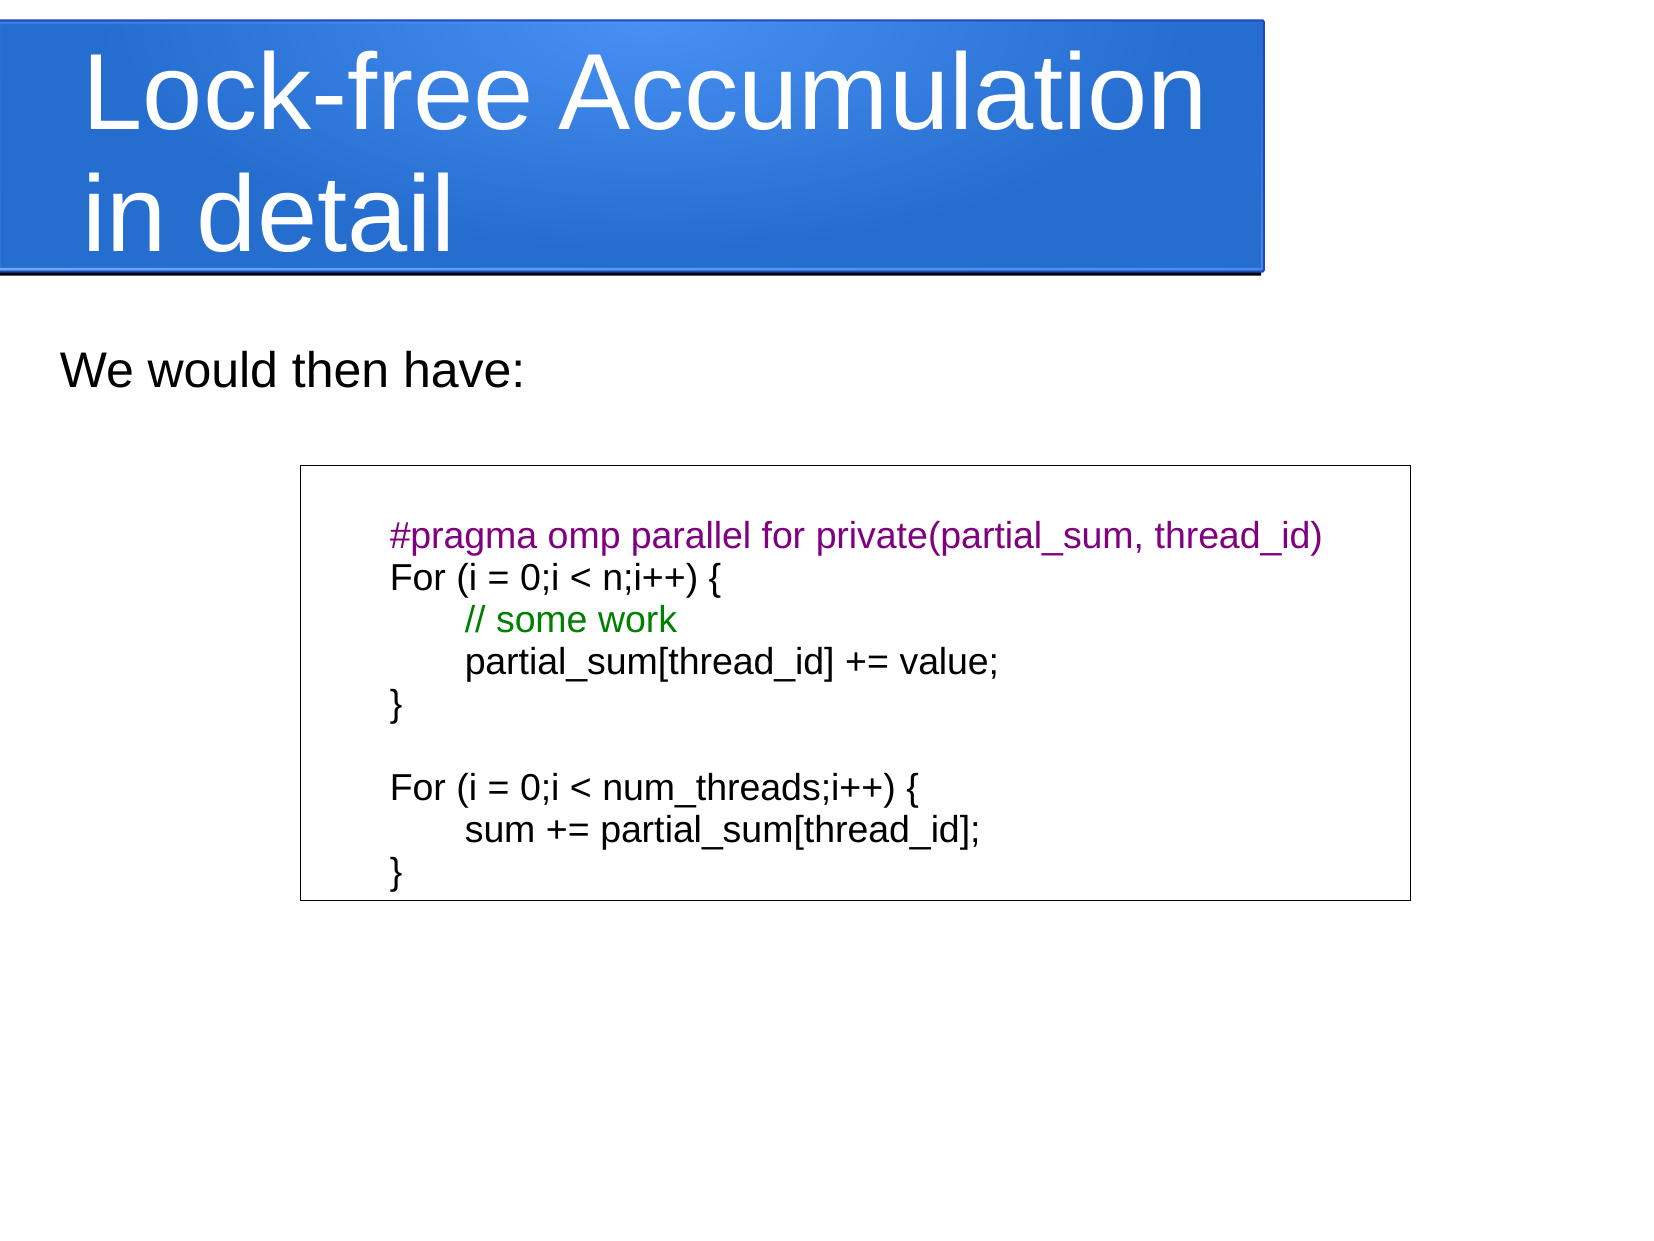

# Lock-free Accumulation in detail
We would then have:
	#pragma omp parallel for private(partial_sum, thread_id)
	For (i = 0;i < n;i++) {
		// some work
		partial_sum[thread_id] += value;
	}
	For (i = 0;i < num_threads;i++) {
		sum += partial_sum[thread_id];
	}